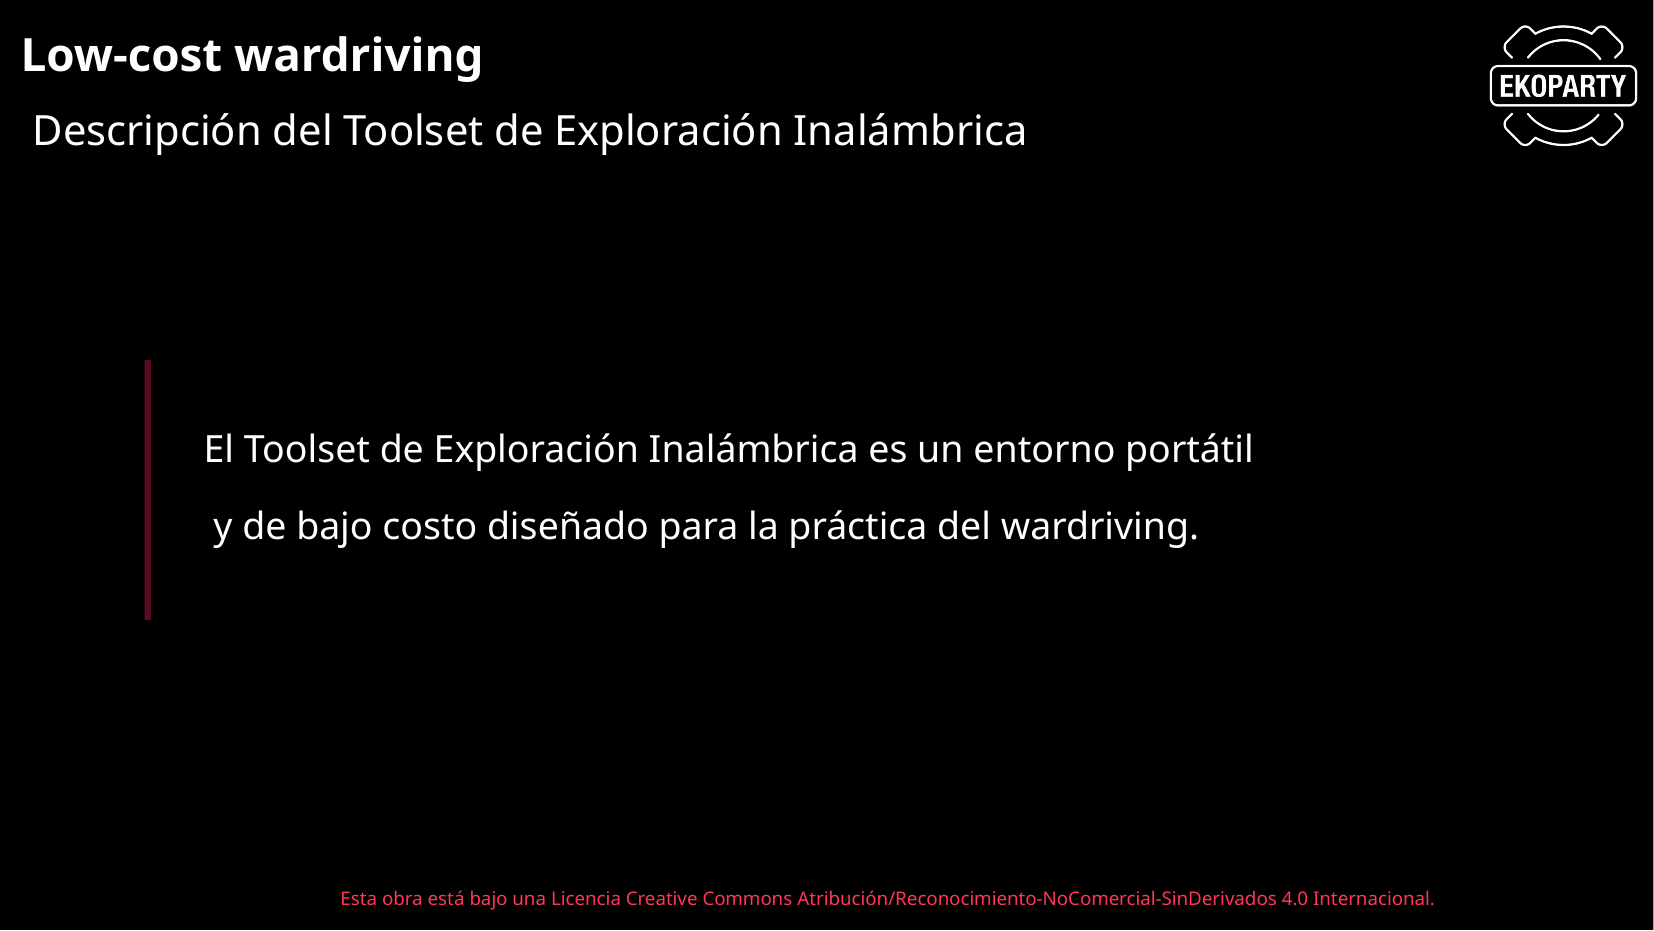

Low-cost wardriving
Descripción del Toolset de Exploración Inalámbrica
El Toolset de Exploración Inalámbrica es un entorno portátil
 y de bajo costo diseñado para la práctica del wardriving.
Sub-Área: Teoría de la computación
Esta obra está bajo una Licencia Creative Commons Atribución/Reconocimiento-NoComercial-SinDerivados 4.0 Internacional.